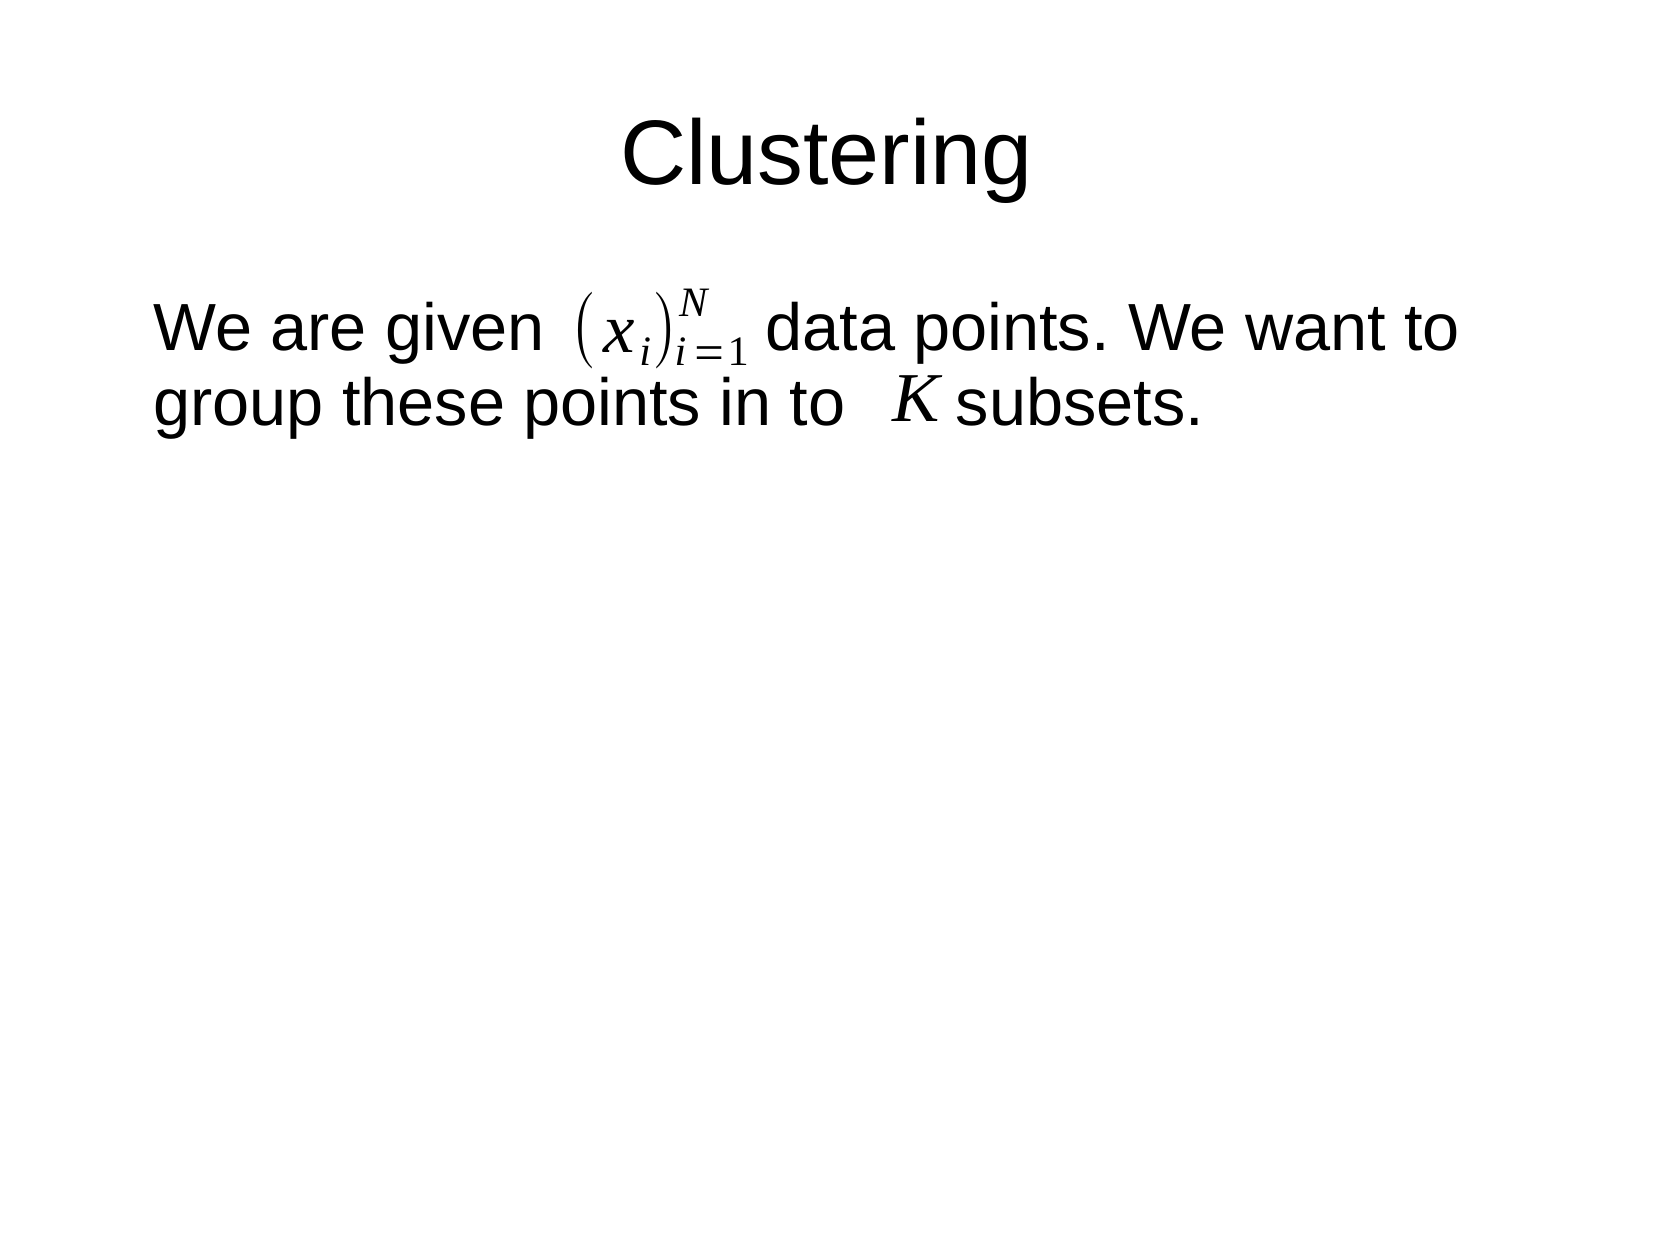

# Clustering
We are given data points. We want to group these points in to subsets.